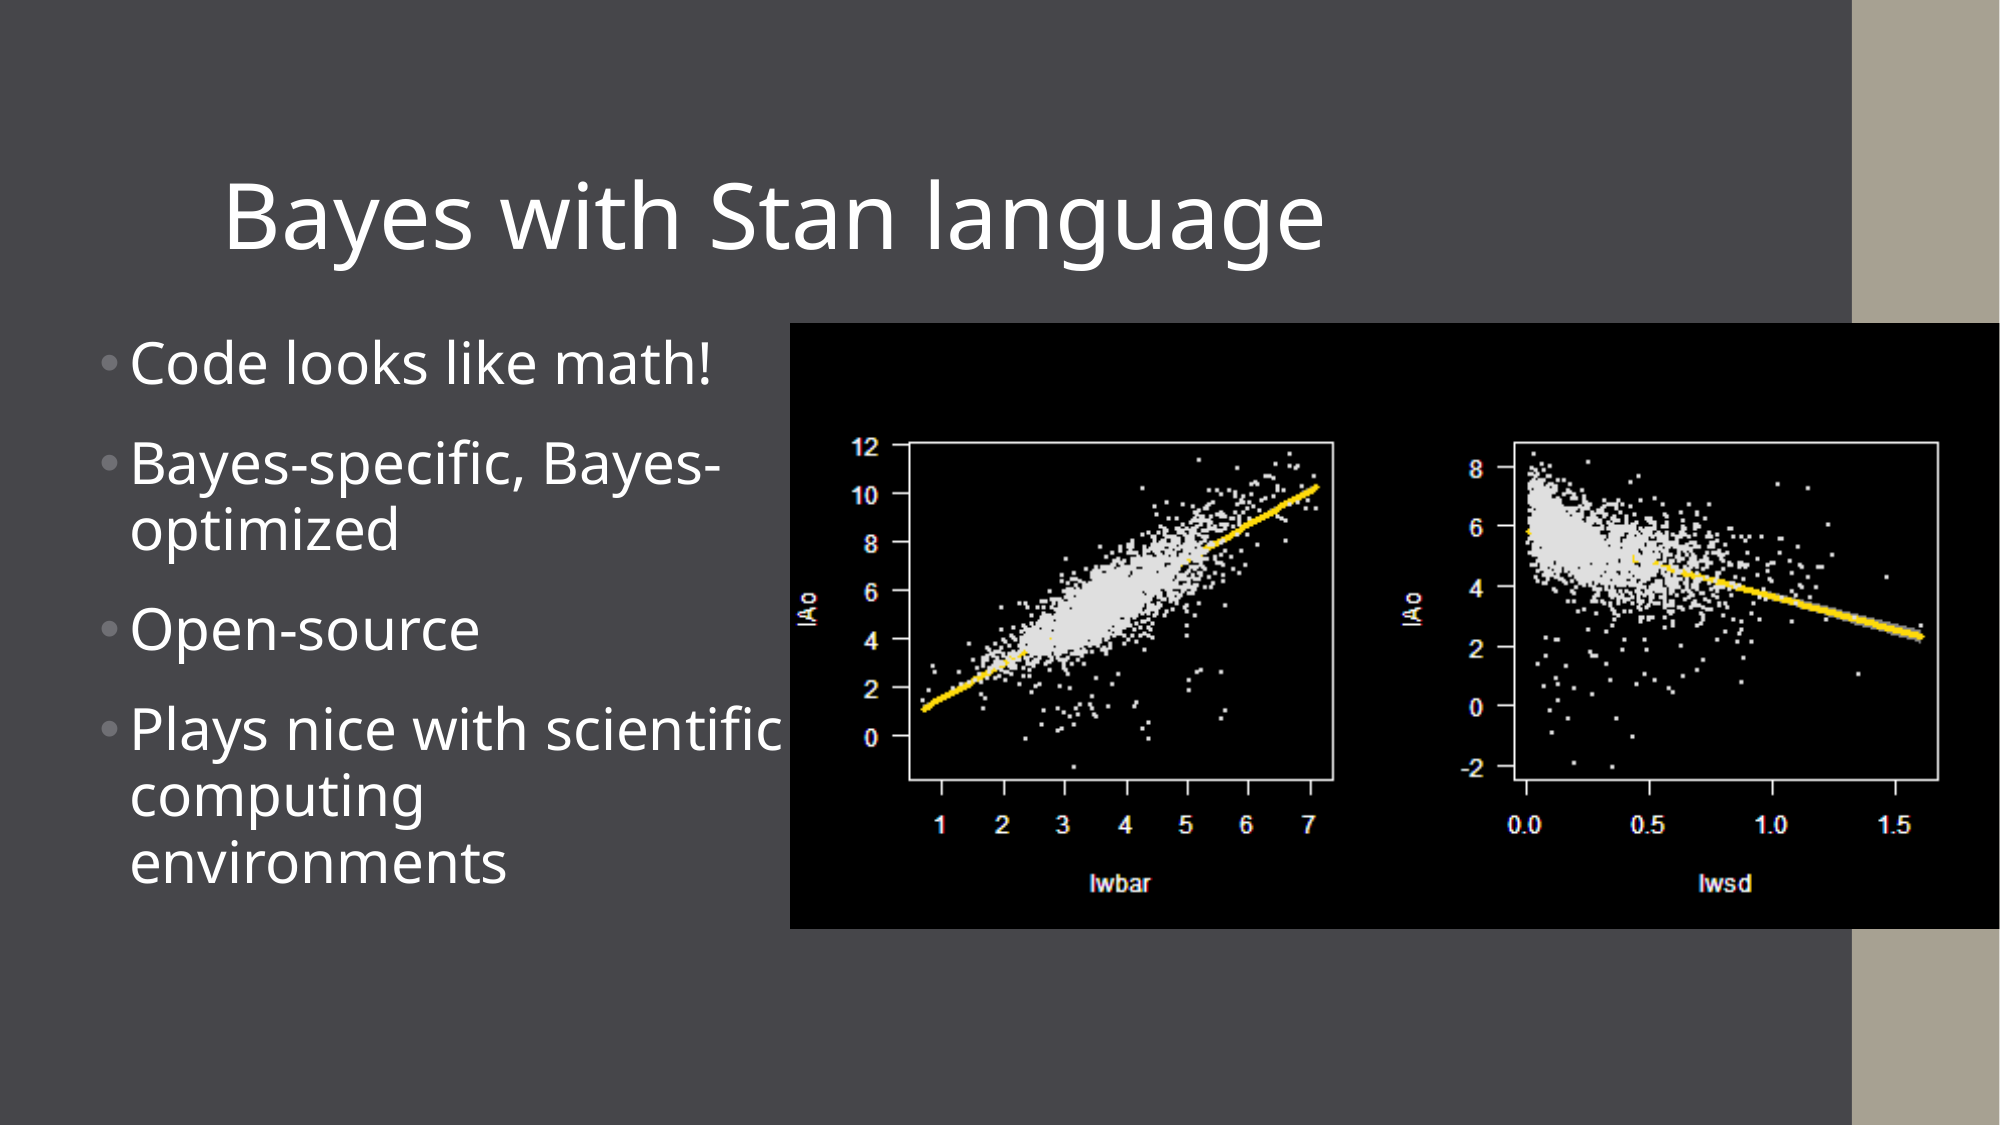

# Bayes with Stan language
Code looks like math!
Bayes-specific, Bayes-optimized
Open-source
Plays nice with scientific computing environments